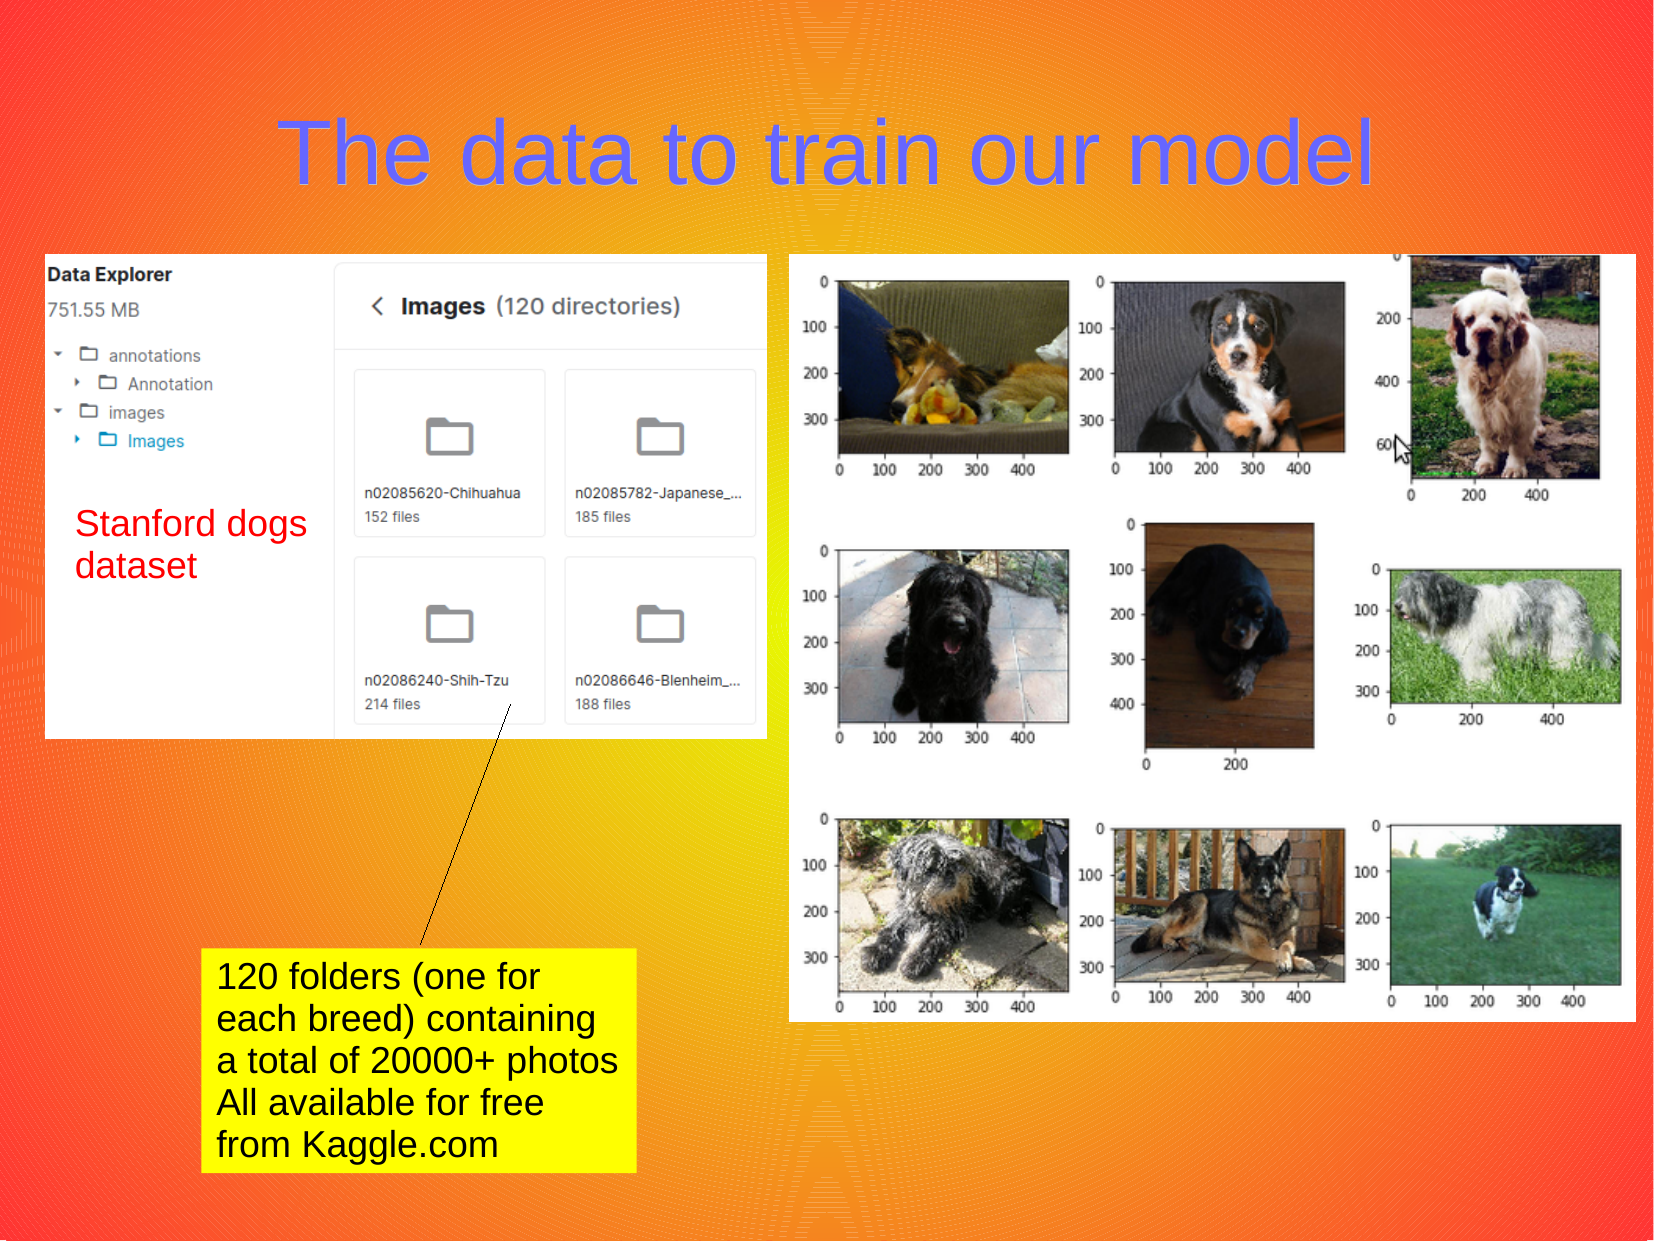

# The data to train our model
Stanford dogs
dataset
120 folders (one for each breed) containing a total of 20000+ photos
All available for free from Kaggle.com